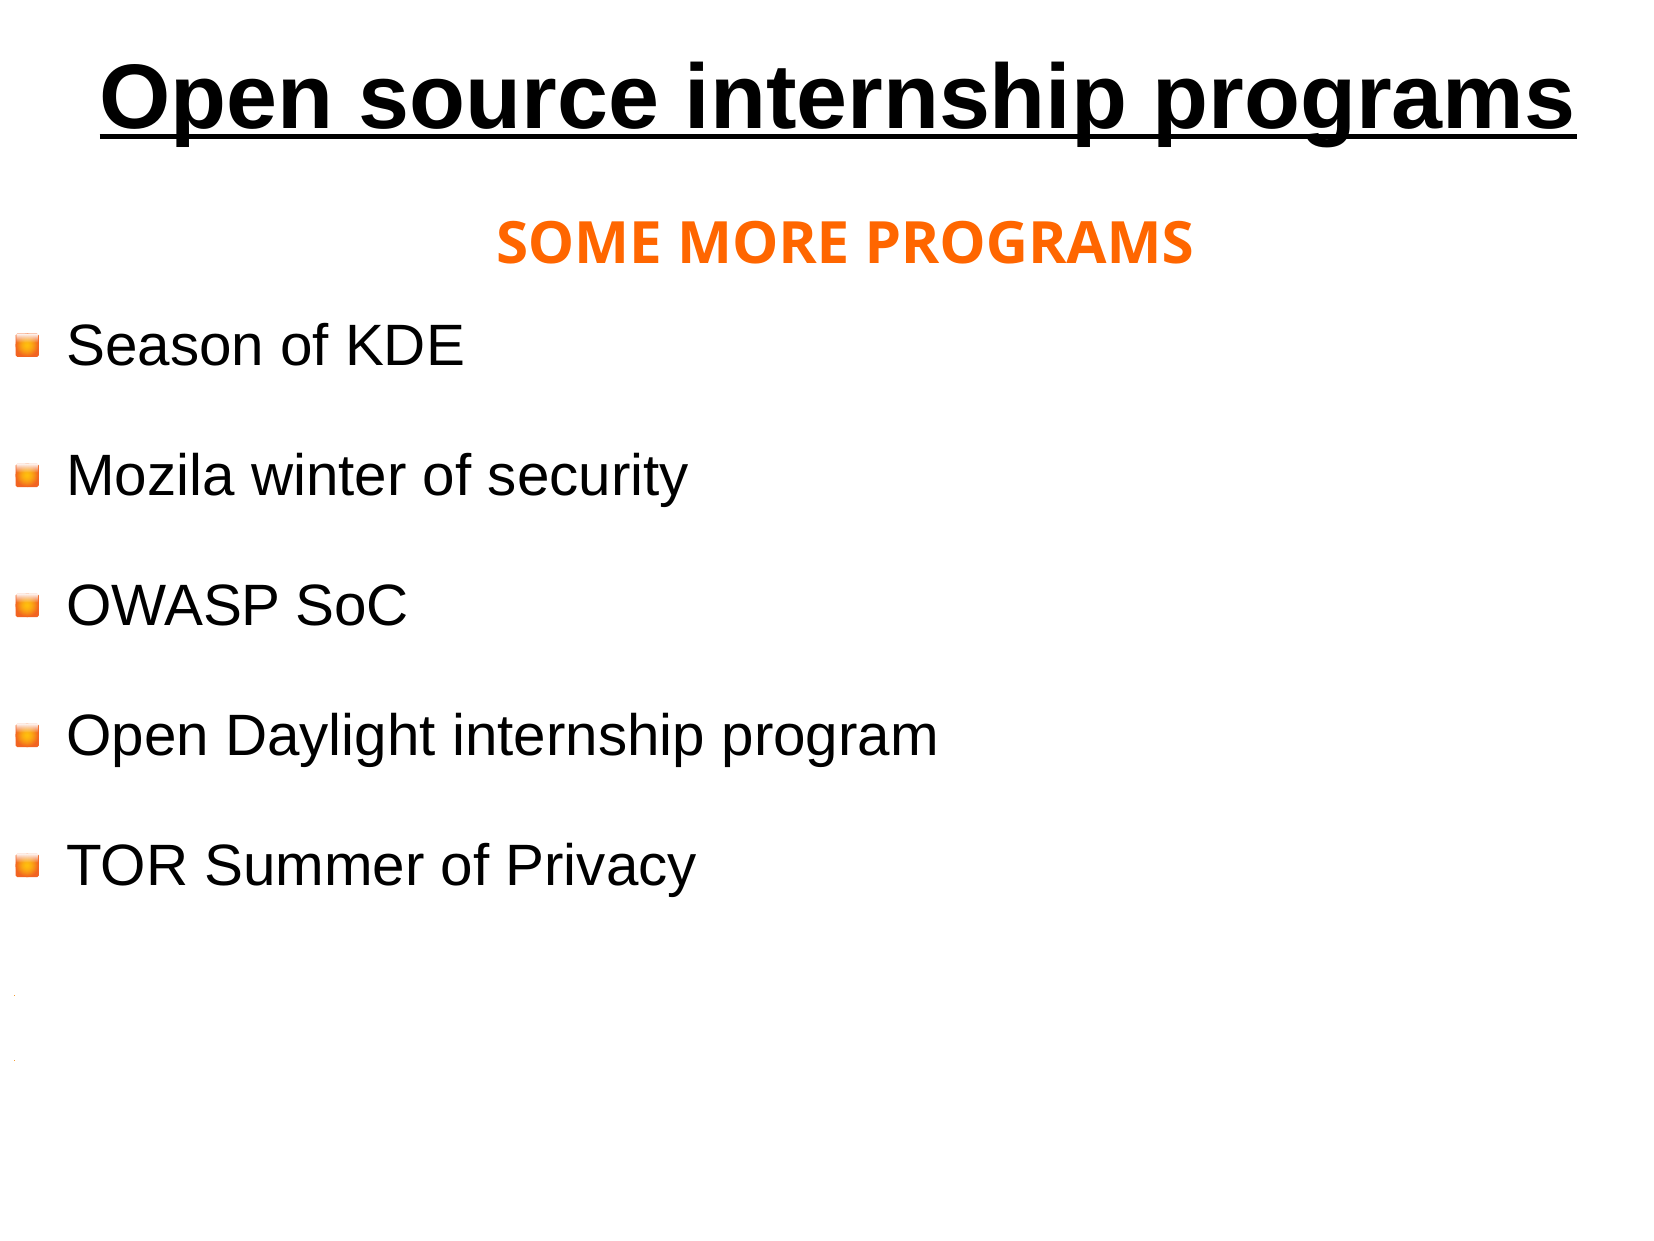

# Open source internship programs
SOME MORE PROGRAMS
 Season of KDE
 Mozila winter of security
 OWASP SoC
 Open Daylight internship program
 TOR Summer of Privacy